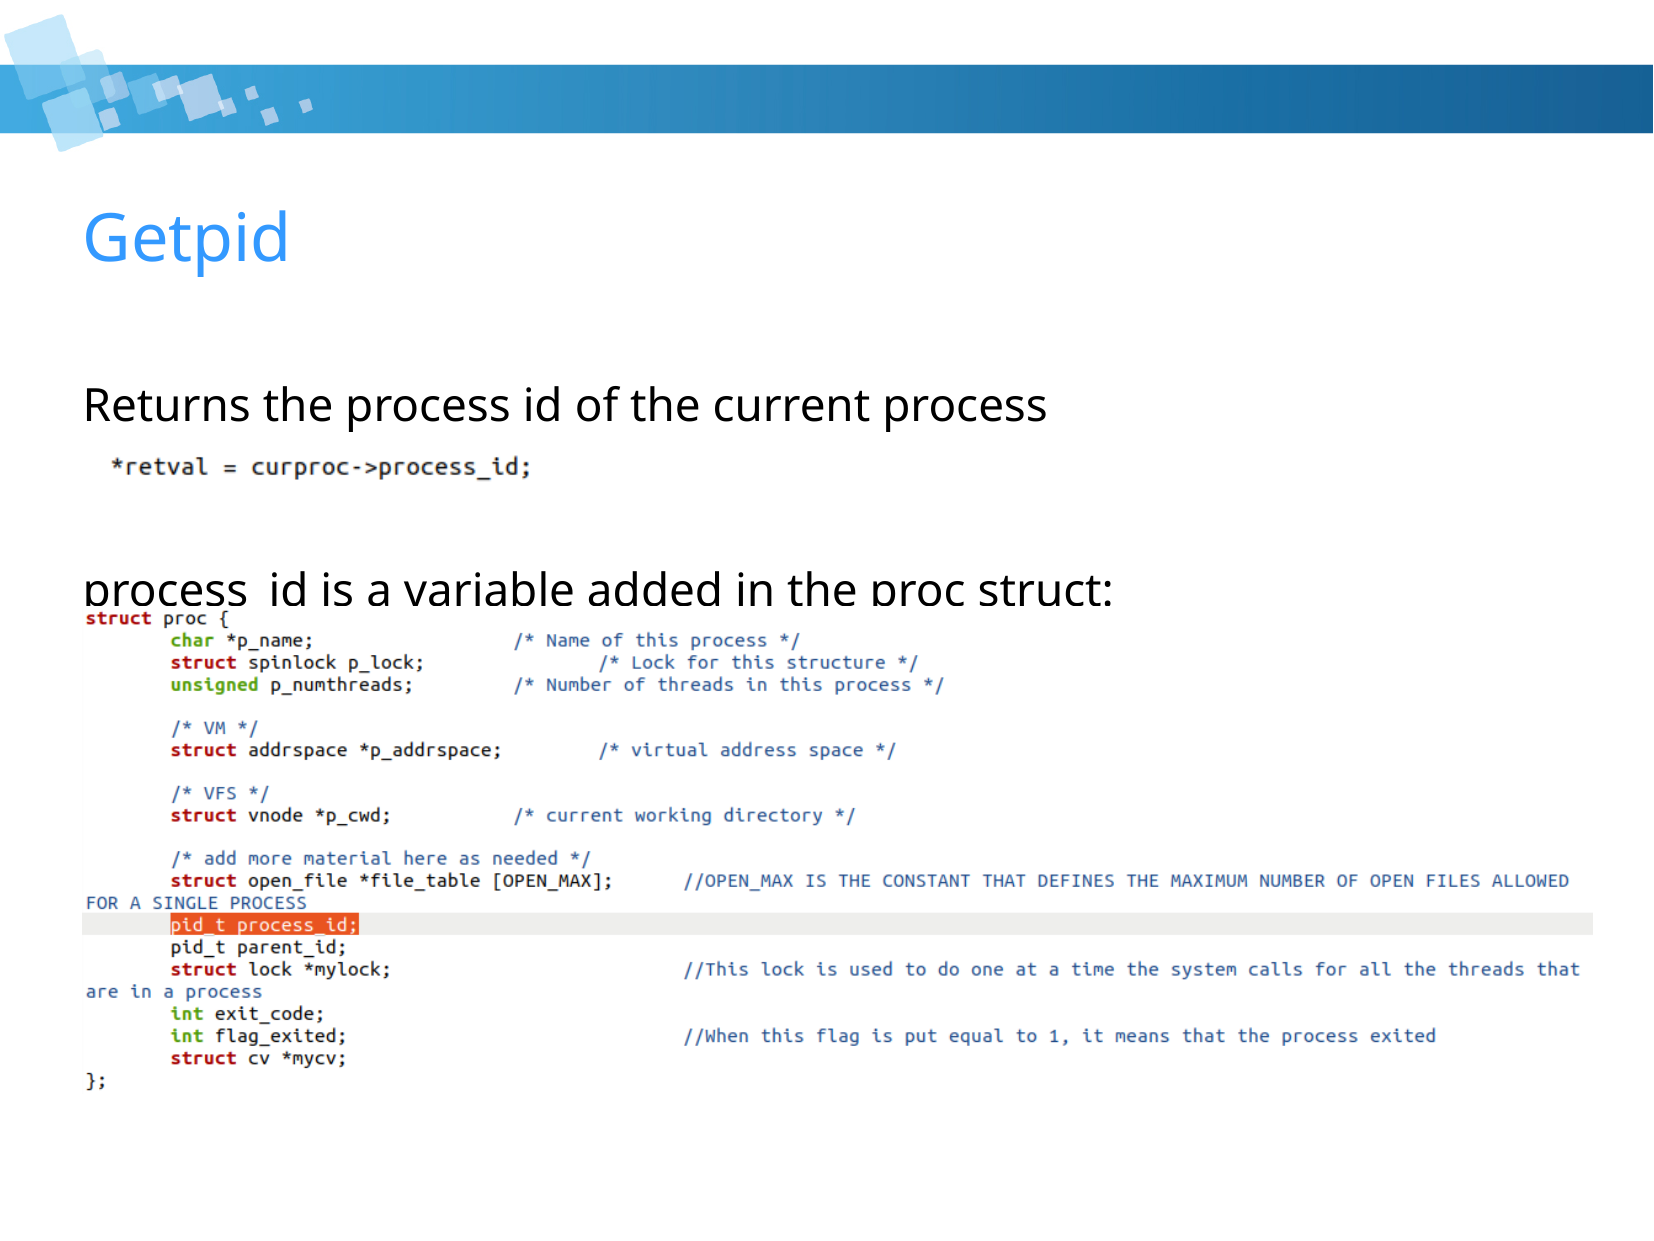

# Getpid
Returns the process id of the current process
process_id is a variable added in the proc struct: